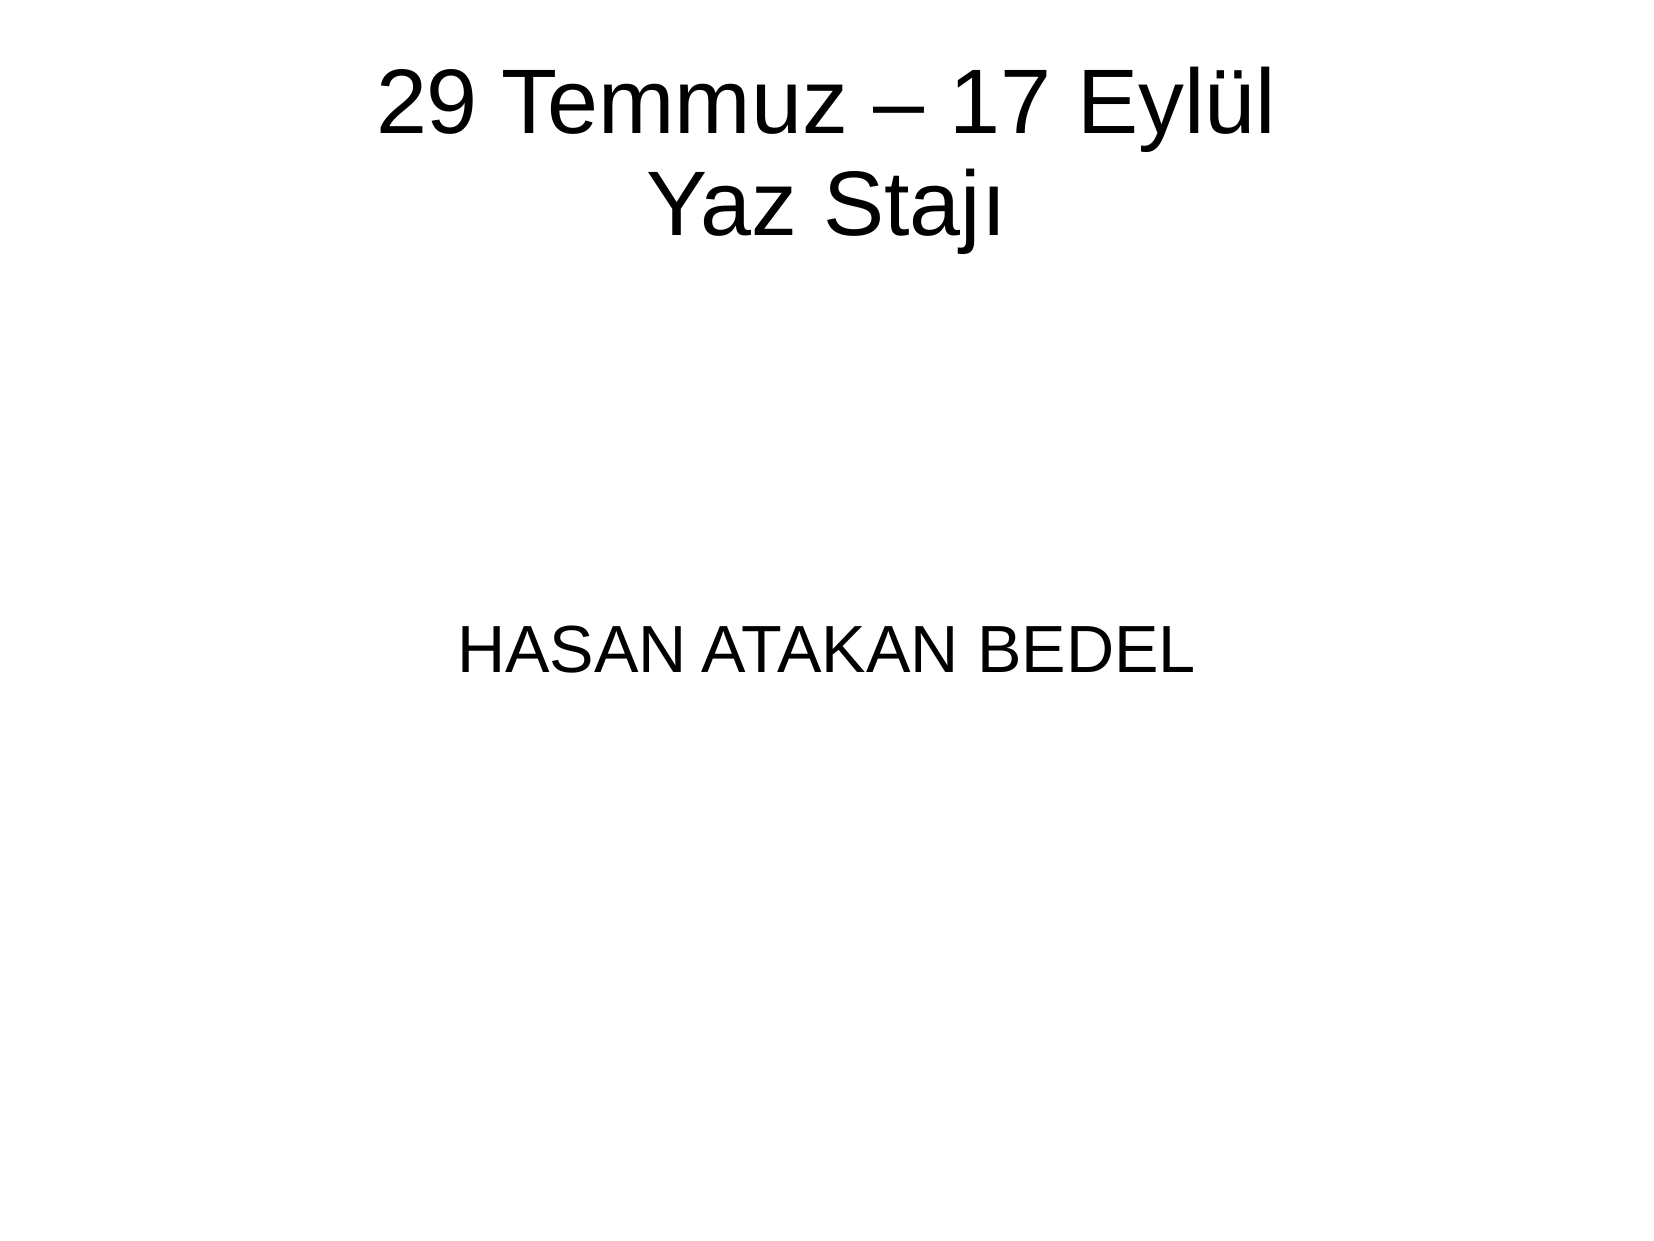

# 29 Temmuz – 17 Eylül Yaz Stajı
HASAN ATAKAN BEDEL